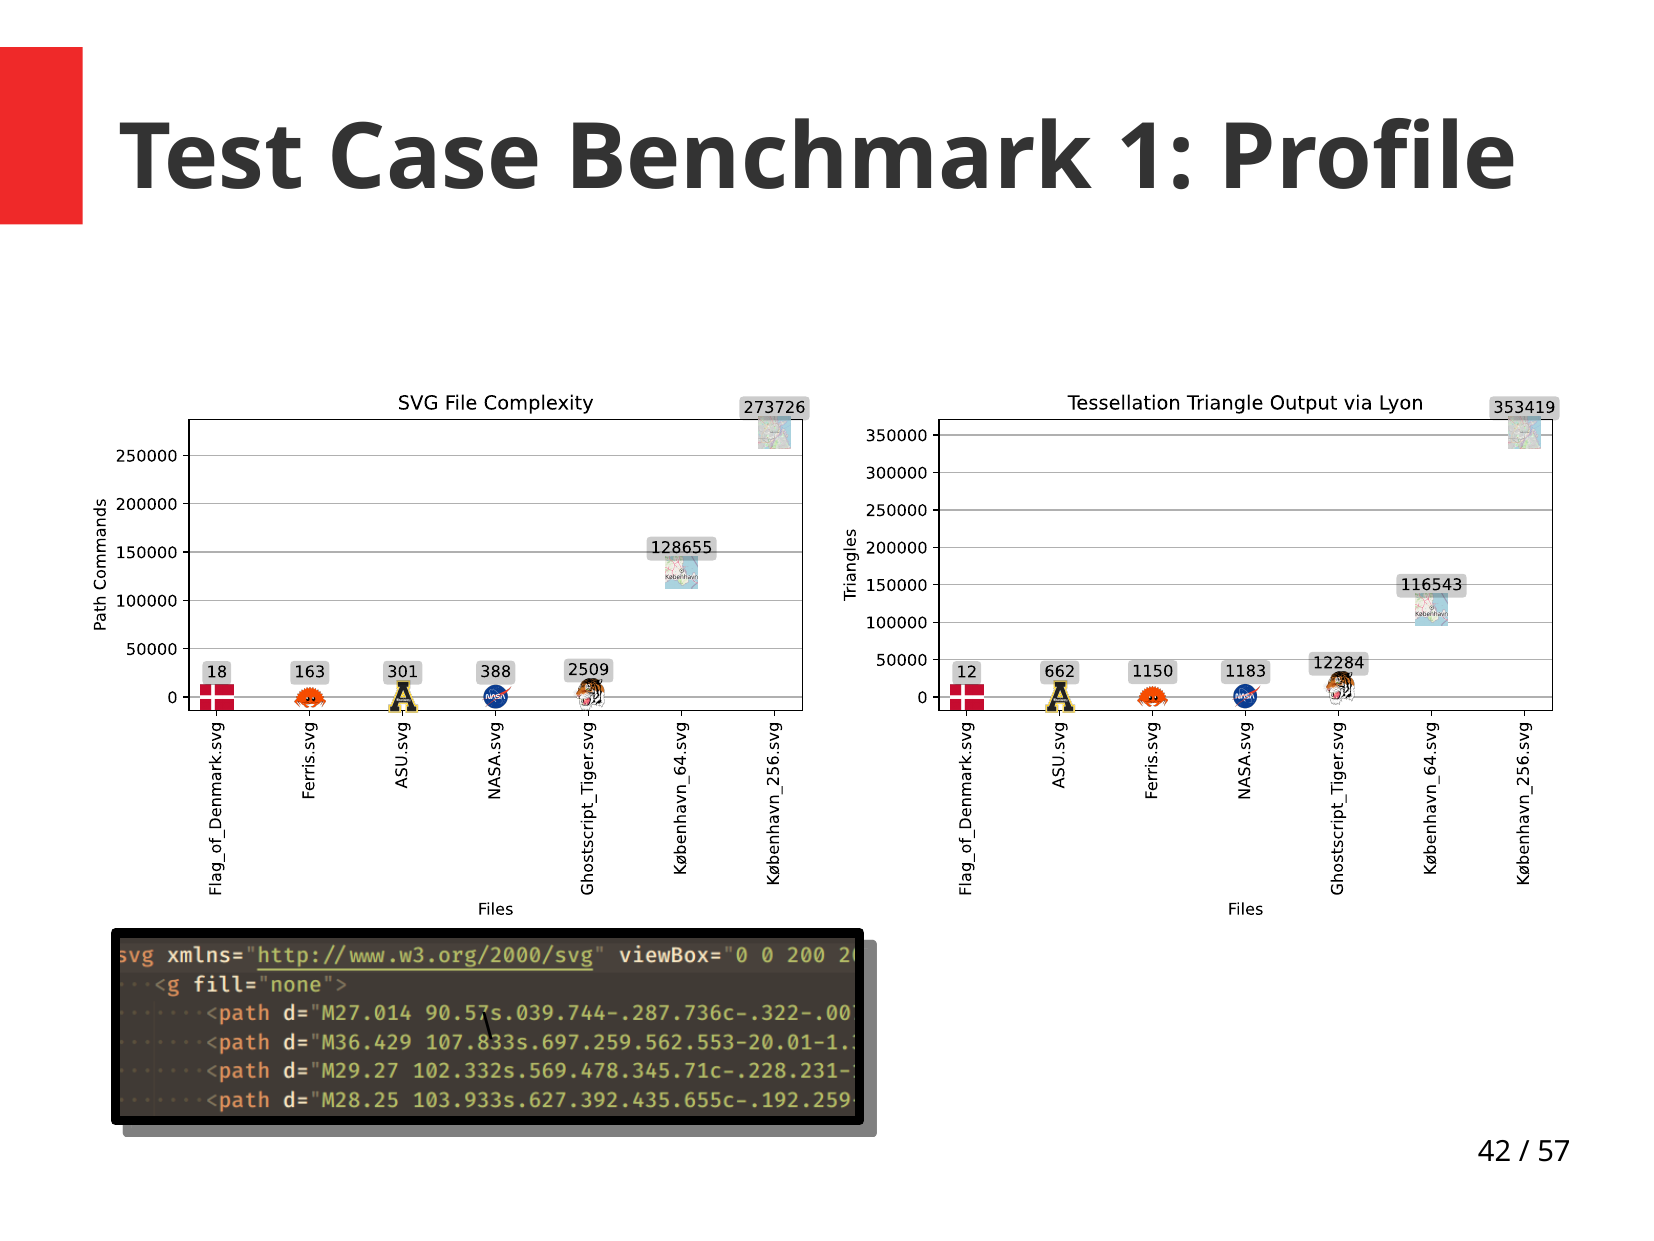

# Test Case Benchmark 1: Profile
\
42